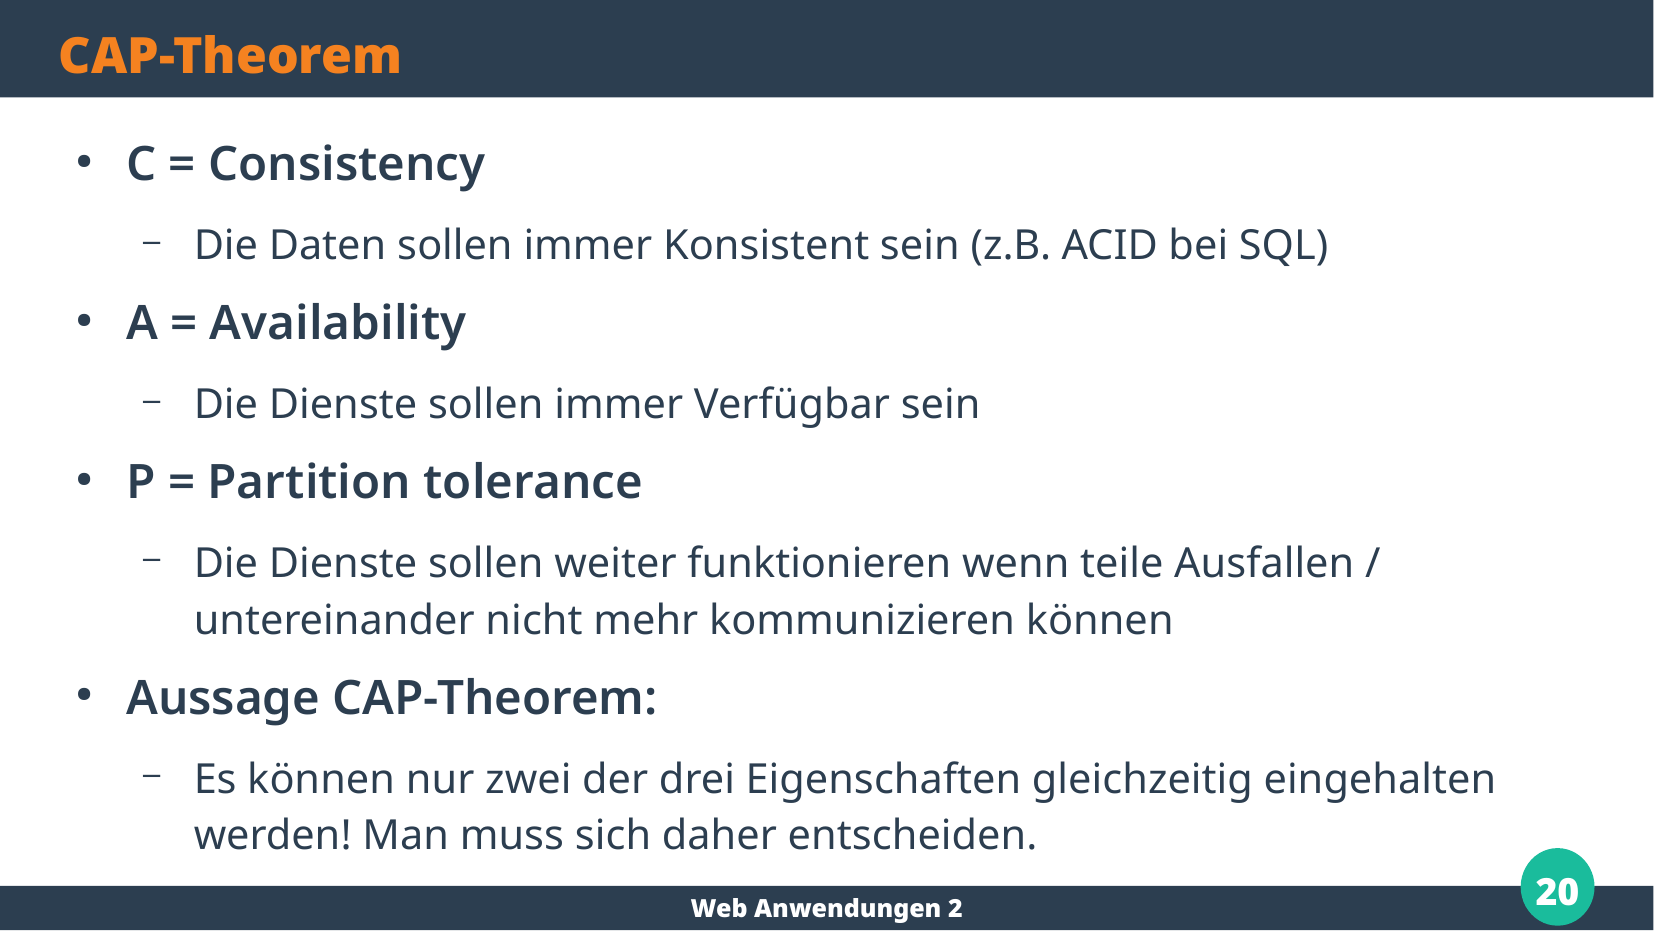

# CAP-Theorem
C = Consistency
Die Daten sollen immer Konsistent sein (z.B. ACID bei SQL)
A = Availability
Die Dienste sollen immer Verfügbar sein
P = Partition tolerance
Die Dienste sollen weiter funktionieren wenn teile Ausfallen / untereinander nicht mehr kommunizieren können
Aussage CAP-Theorem:
Es können nur zwei der drei Eigenschaften gleichzeitig eingehalten werden! Man muss sich daher entscheiden.
20